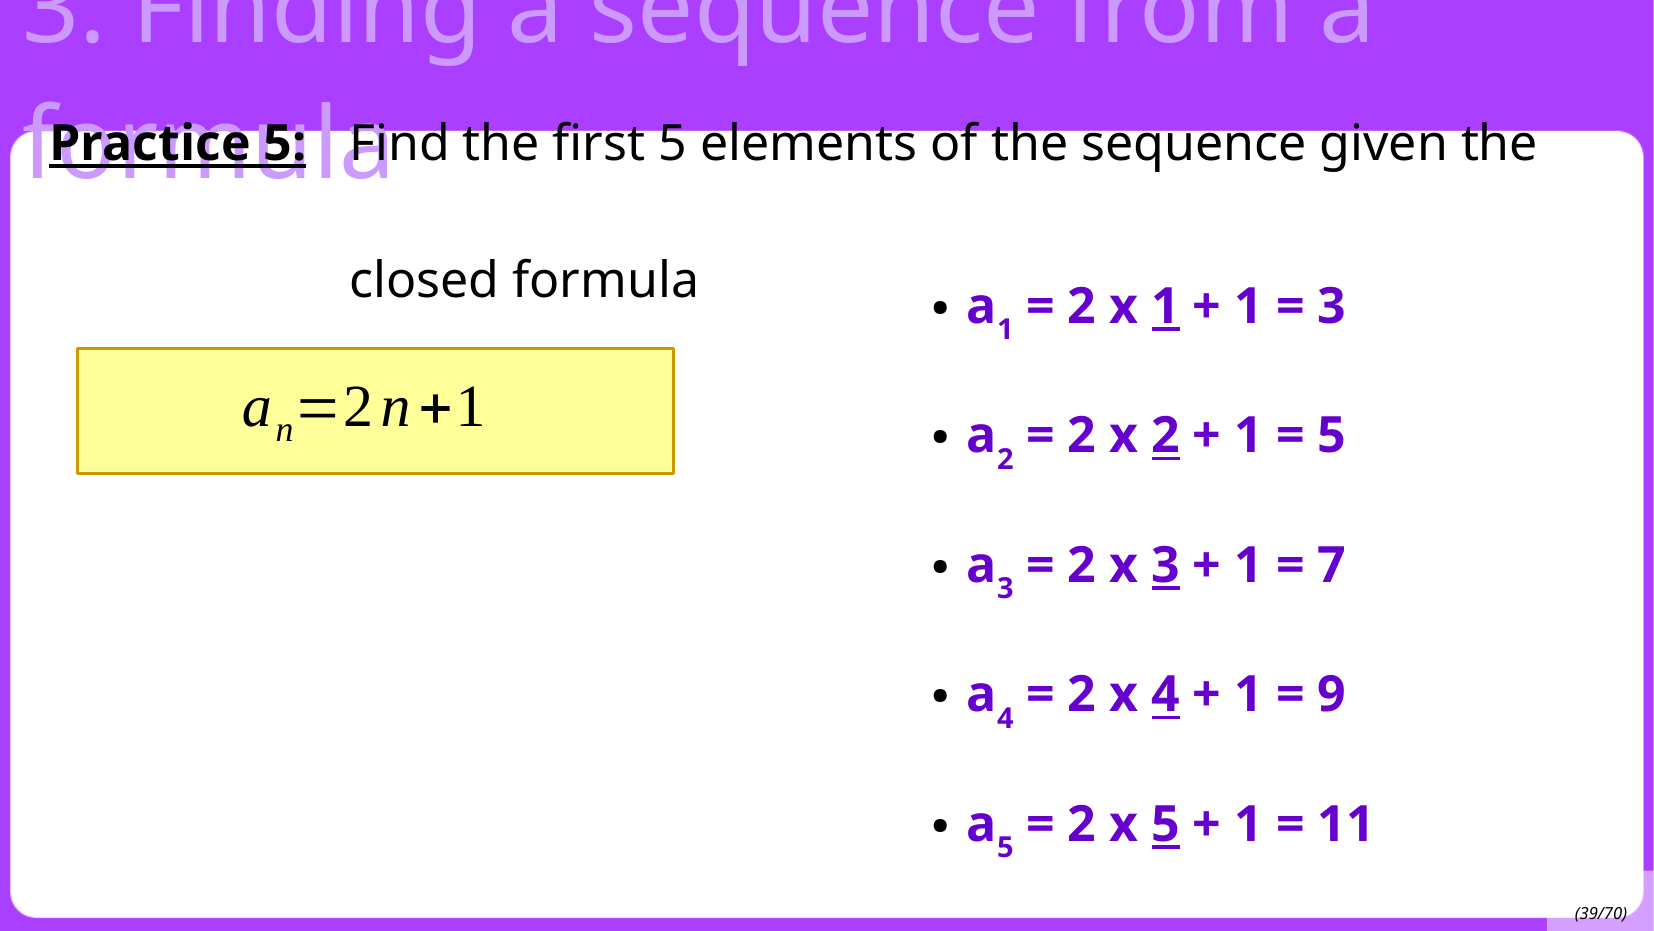

# 3. Finding a sequence from a formula
Practice 5: 	Find the first 5 elements of the sequence given the
				closed formula
a1 = 2 x 1 + 1 = 3
a2 = 2 x 2 + 1 = 5
a3 = 2 x 3 + 1 = 7
a4 = 2 x 4 + 1 = 9
a5 = 2 x 5 + 1 = 11